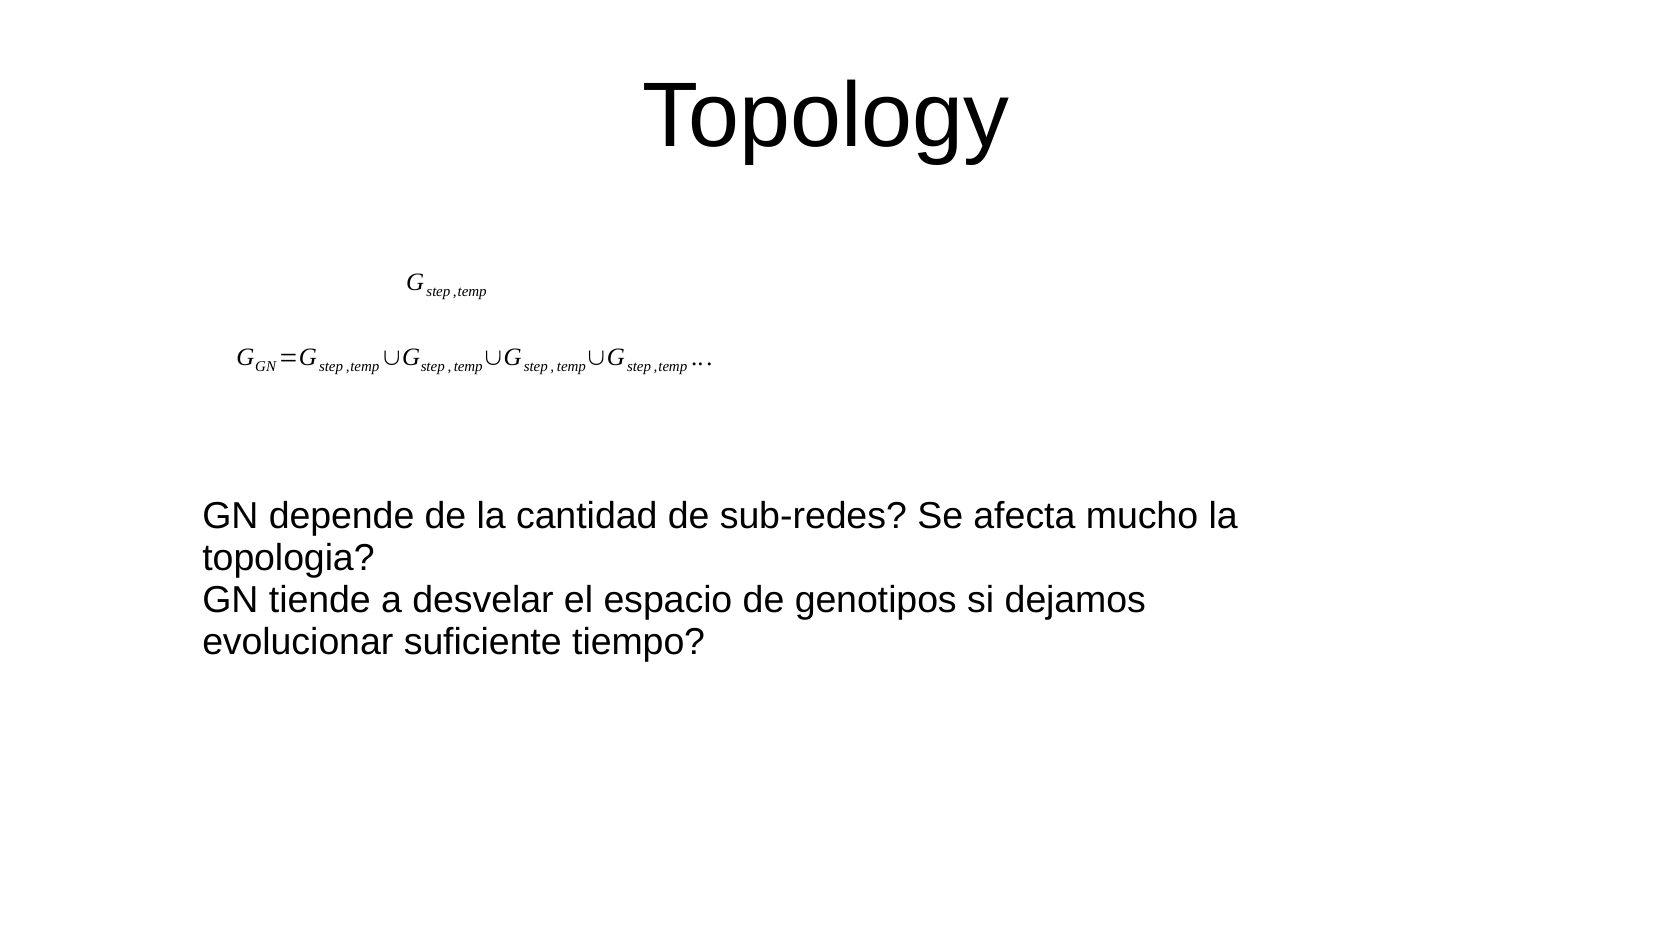

# Topology
GN depende de la cantidad de sub-redes? Se afecta mucho la topologia?
GN tiende a desvelar el espacio de genotipos si dejamos evolucionar suficiente tiempo?